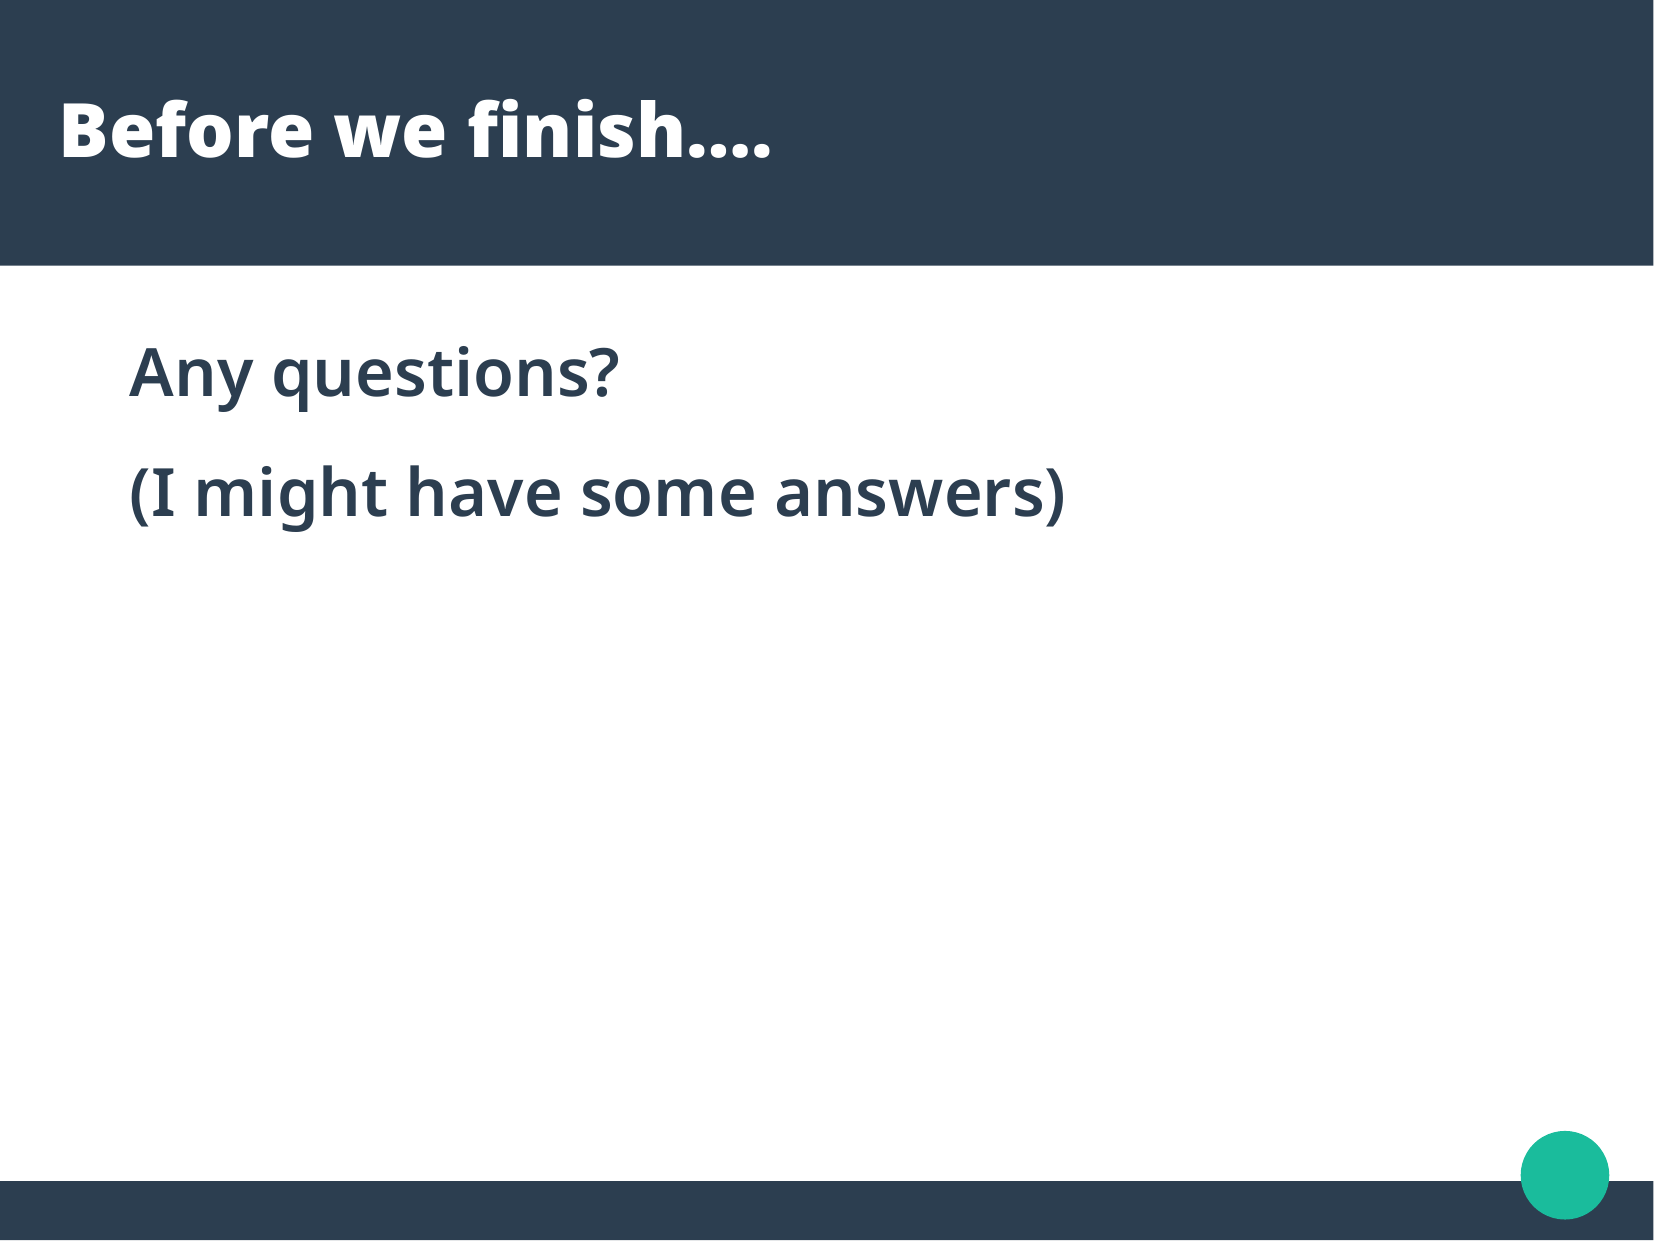

# Before we finish….
Any questions?
(I might have some answers)